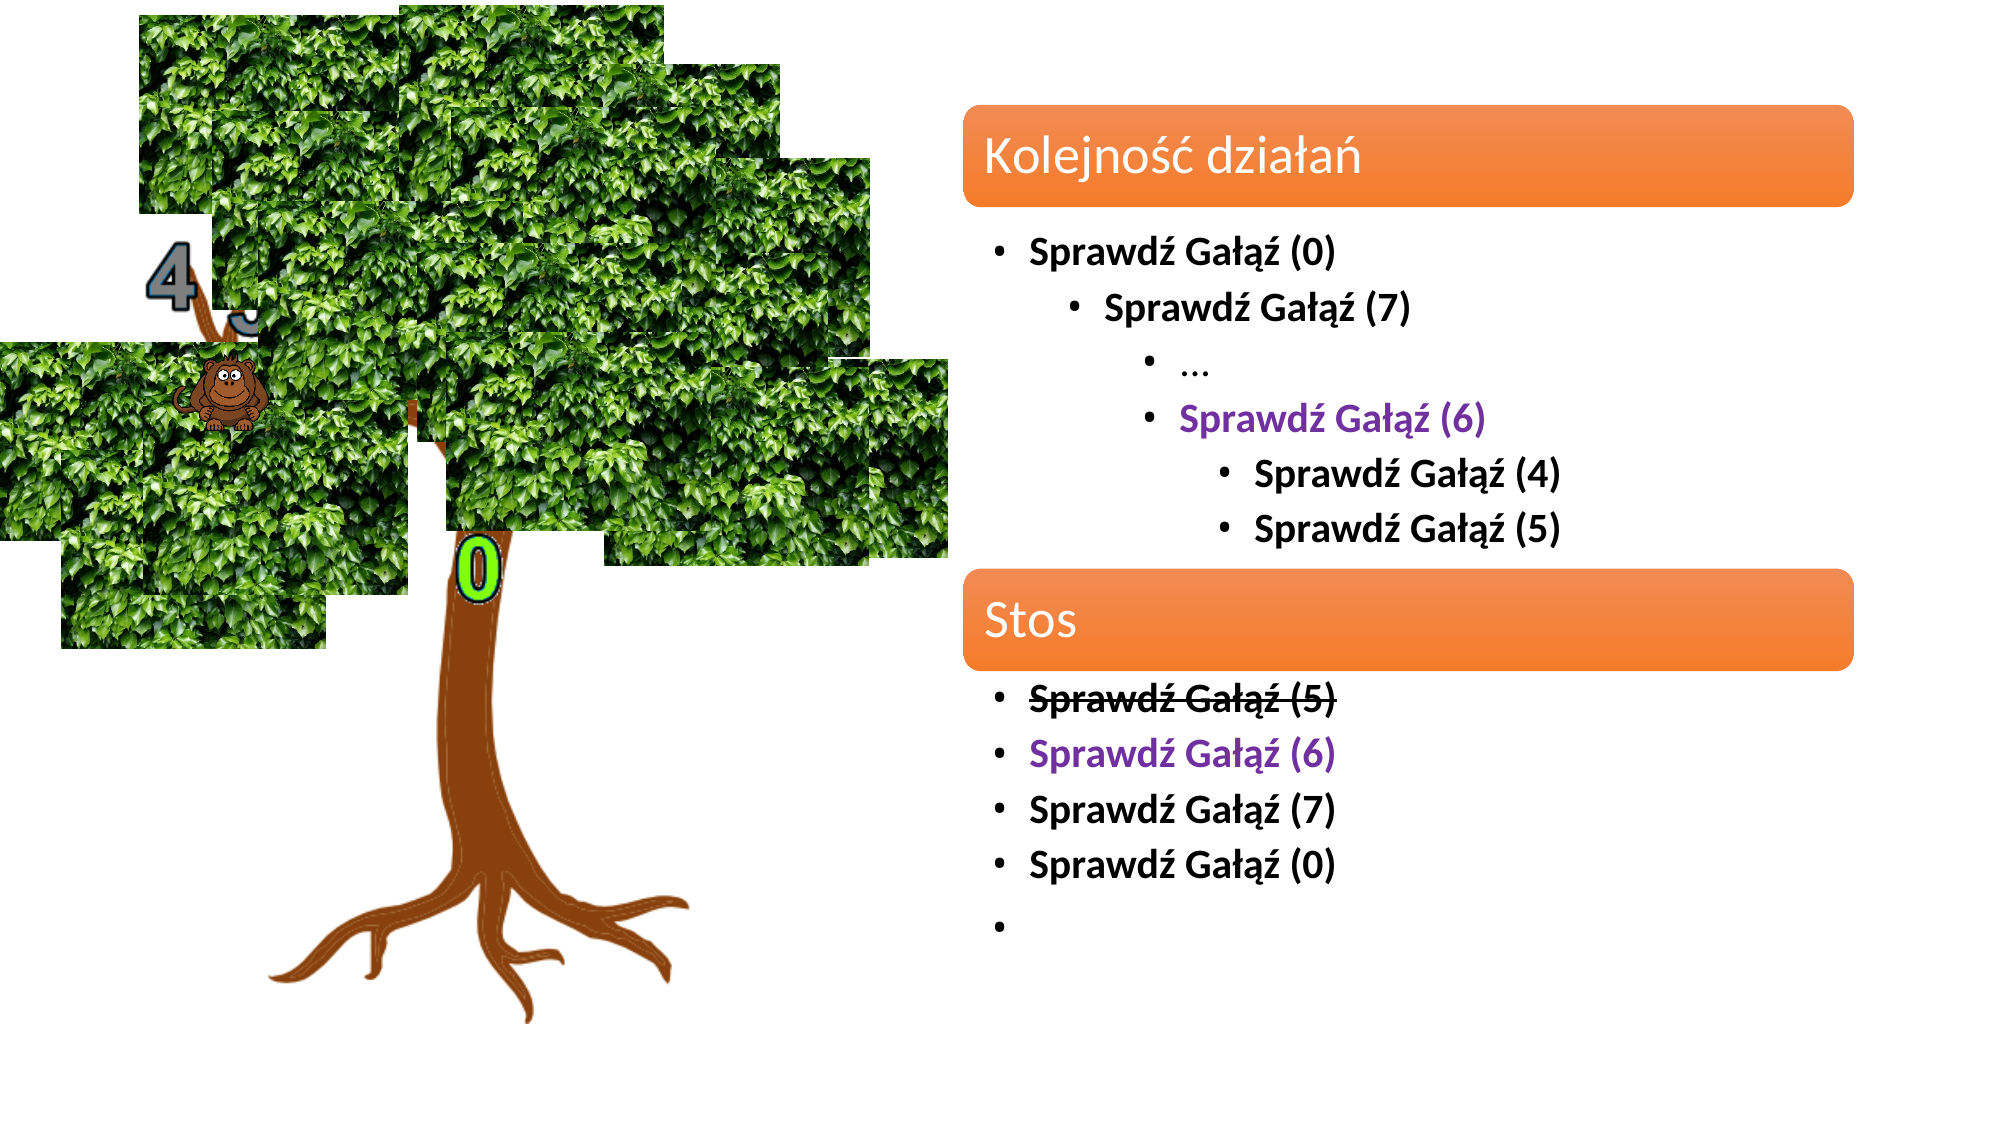

Kolejność działań
Sprawdź Gałąź (0)
Sprawdź Gałąź (7)
...
Sprawdź Gałąź (6)
Sprawdź Gałąź (4)
Sprawdź Gałąź (5)
Stos
Sprawdź Gałąź (5)
Sprawdź Gałąź (6)
Sprawdź Gałąź (7)
Sprawdź Gałąź (0)